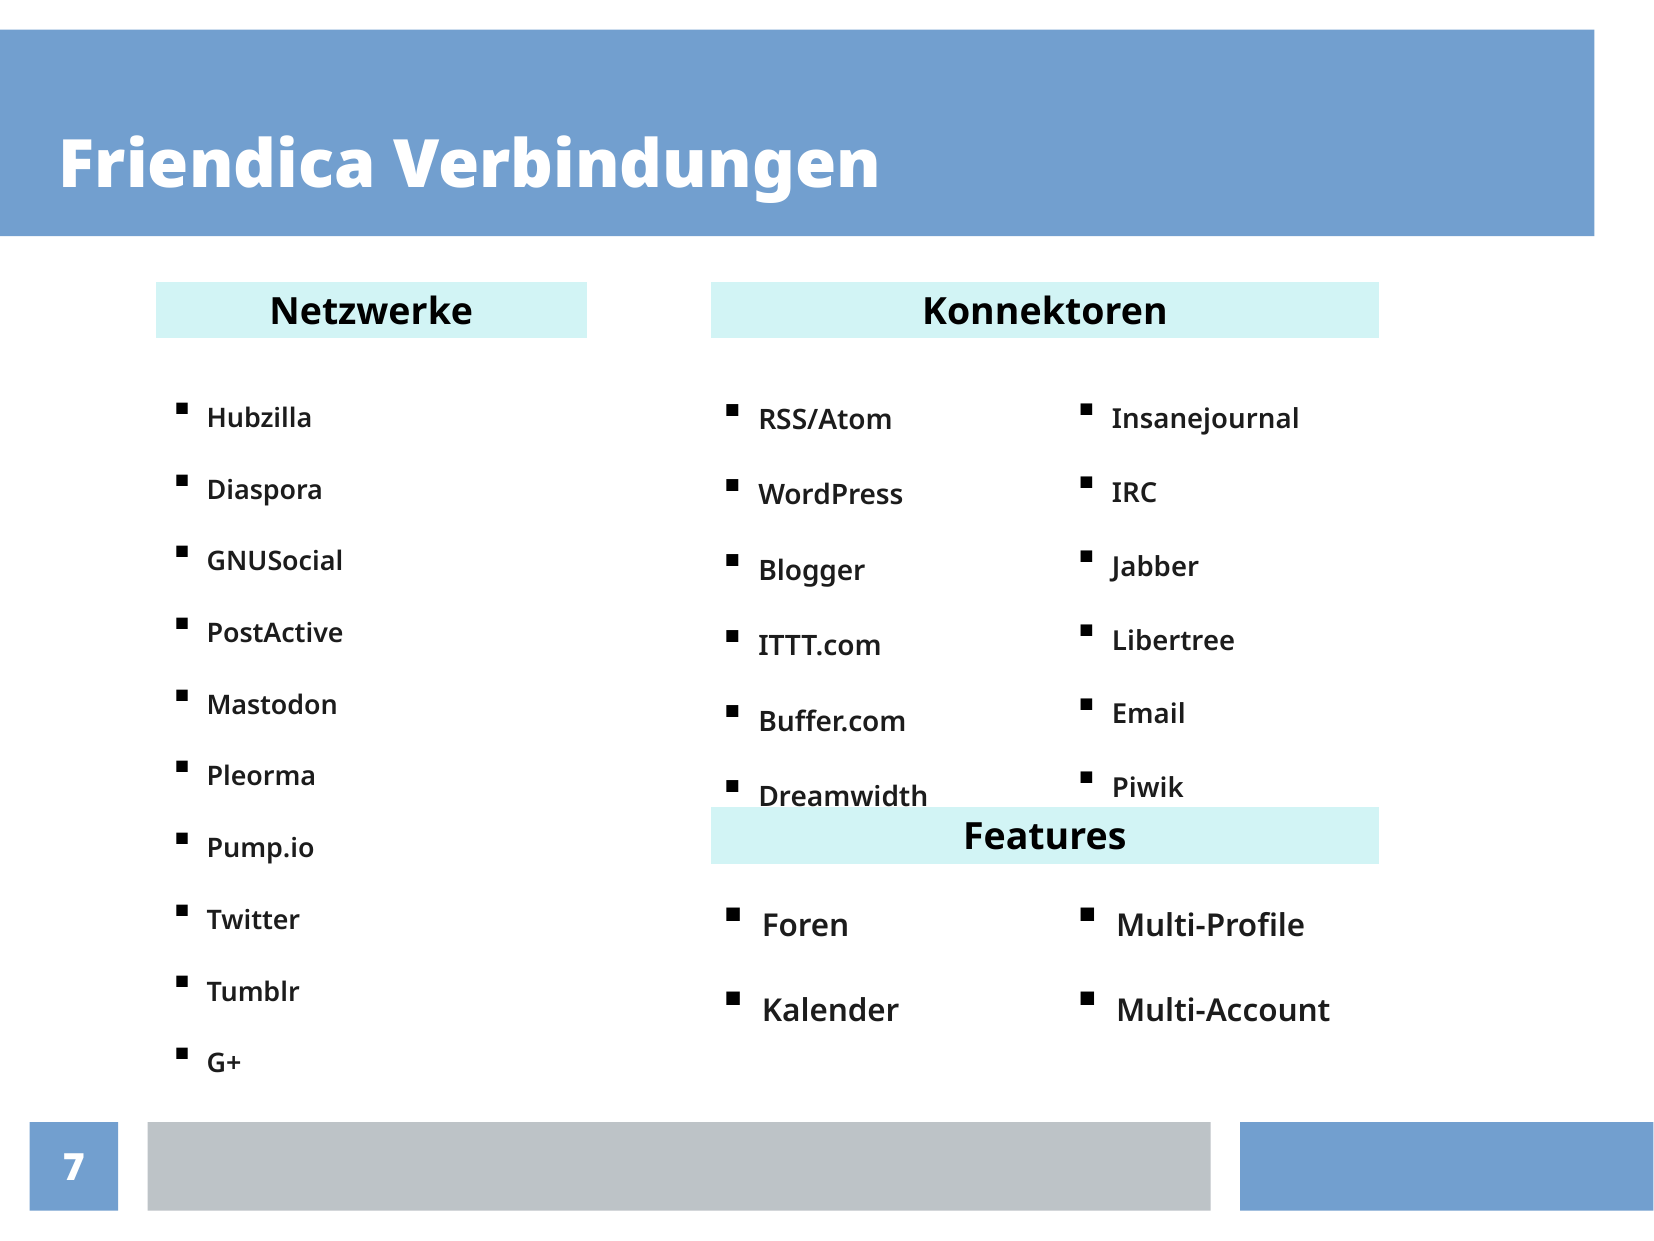

# Friendica Verbindungen
Netzwerke
Konnektoren
Hubzilla
Diaspora
GNUSocial
PostActive
Mastodon
Pleorma
Pump.io
Twitter
Tumblr
G+
RSS/Atom
WordPress
Blogger
ITTT.com
Buffer.com
Dreamwidth
Insanejournal
IRC
Jabber
Libertree
Email
Piwik
Features
Foren
Kalender
Multi-Profile
Multi-Account
7